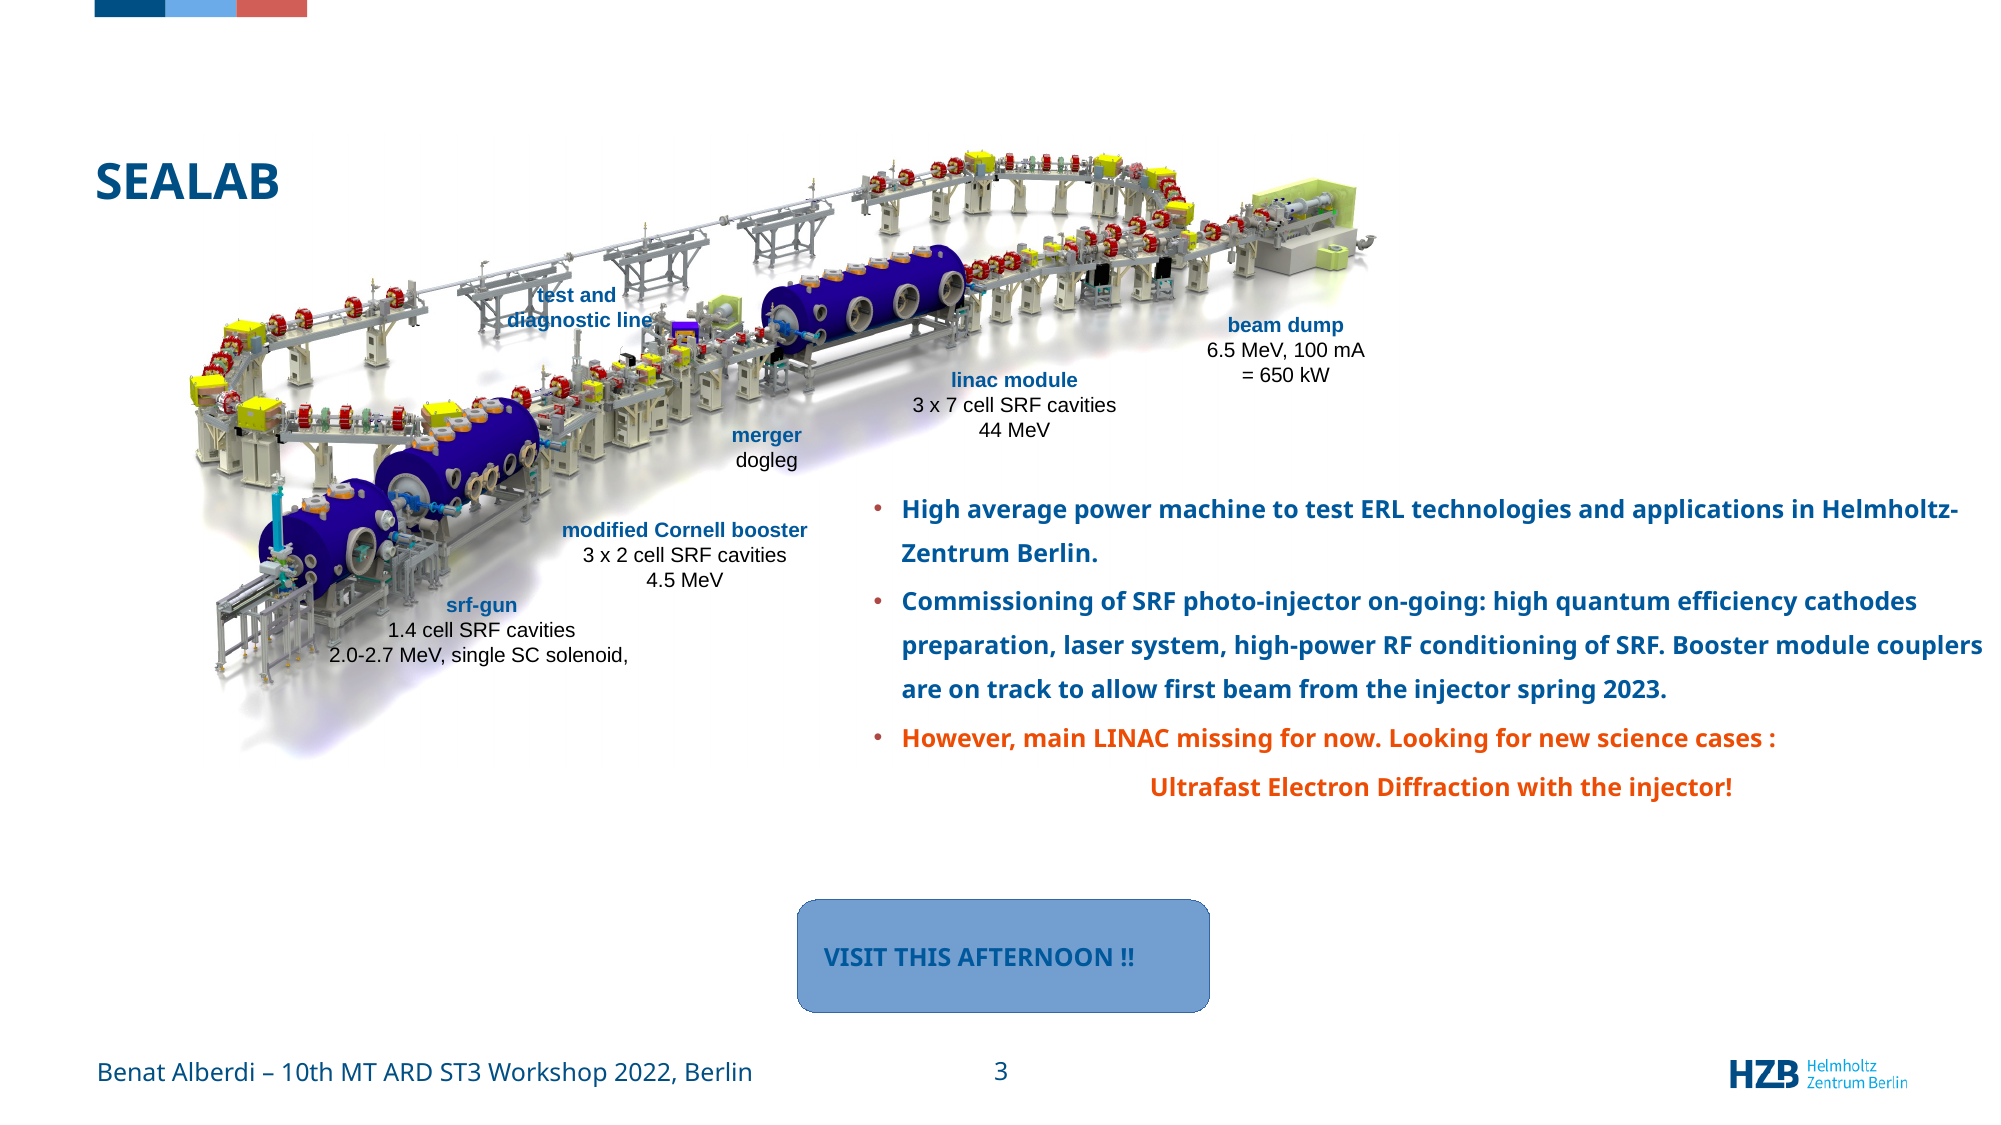

test and
diagnostic line
beam dump
6.5 MeV, 100 mA
= 650 kW
linac module
3 x 7 cell SRF cavities
44 MeV
merger
dogleg
modified Cornell booster
3 x 2 cell SRF cavities
4.5 MeV
srf-gun
1.4 cell SRF cavities
2.0-2.7 MeV, single SC solenoid,
# SEALAB
High average power machine to test ERL technologies and applications in Helmholtz-Zentrum Berlin.
Commissioning of SRF photo-injector on-going: high quantum efficiency cathodes preparation, laser system, high-power RF conditioning of SRF. Booster module couplers are on track to allow first beam from the injector spring 2023.
However, main LINAC missing for now. Looking for new science cases :
Ultrafast Electron Diffraction with the injector!
VISIT THIS AFTERNOON !!